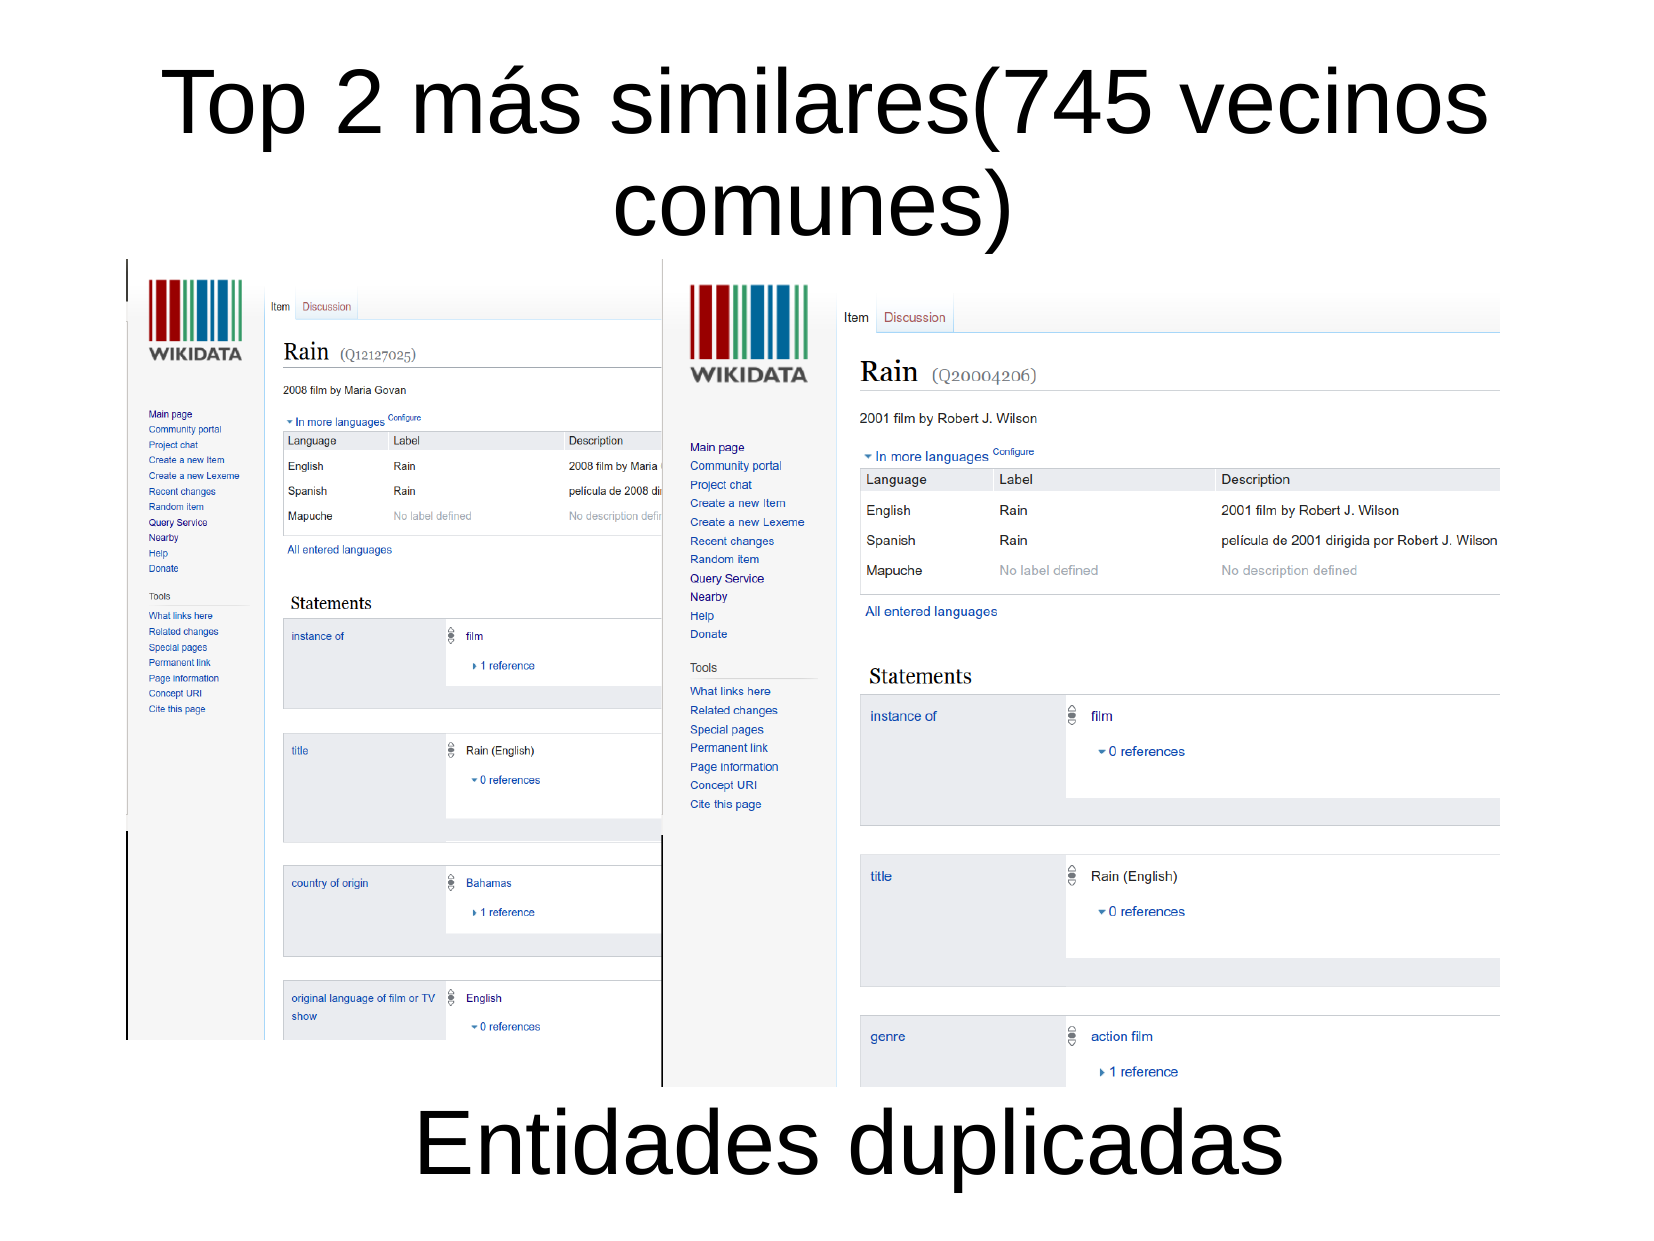

# Top 2 más similares(745 vecinos comunes)
Entidades duplicadas